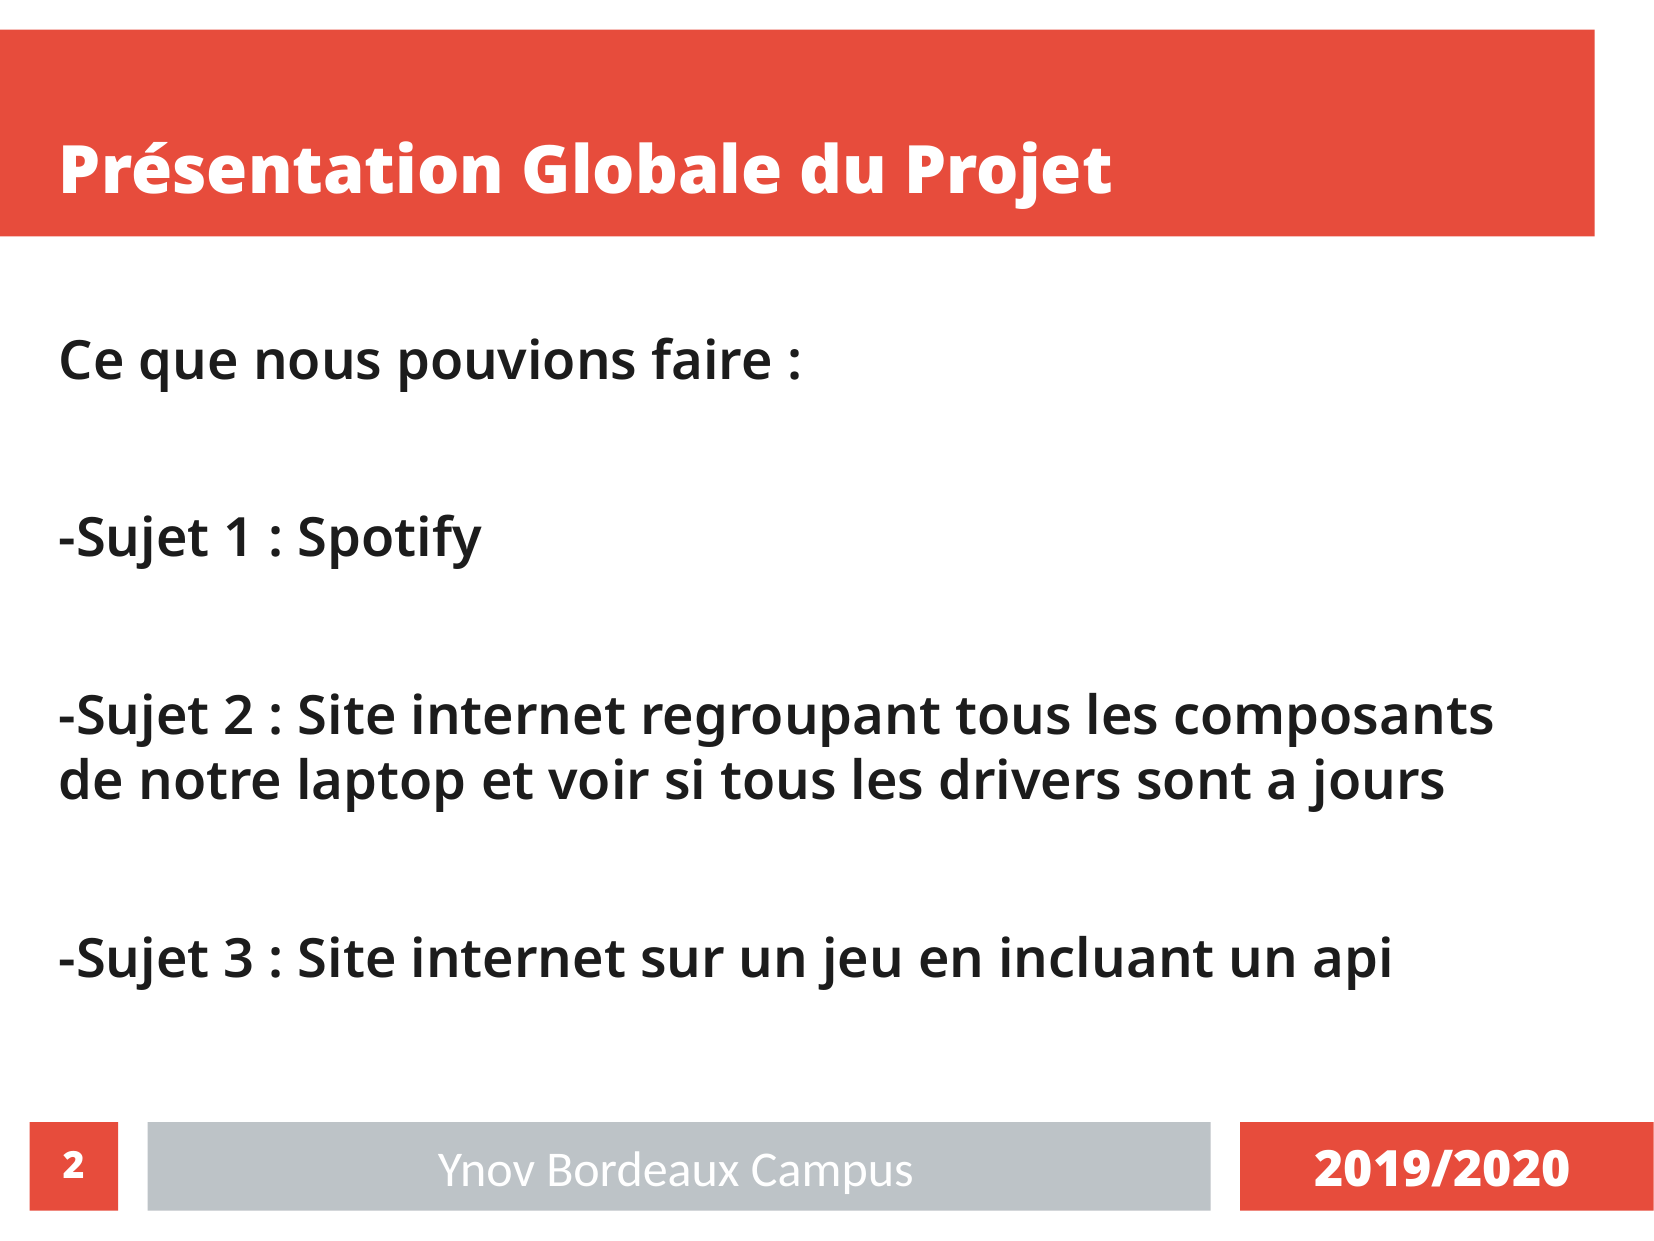

# Présentation Globale du Projet
Ce que nous pouvions faire :
-Sujet 1 : Spotify
-Sujet 2 : Site internet regroupant tous les composants de notre laptop et voir si tous les drivers sont a jours
-Sujet 3 : Site internet sur un jeu en incluant un api
Ynov Bordeaux Campus
2019/2020